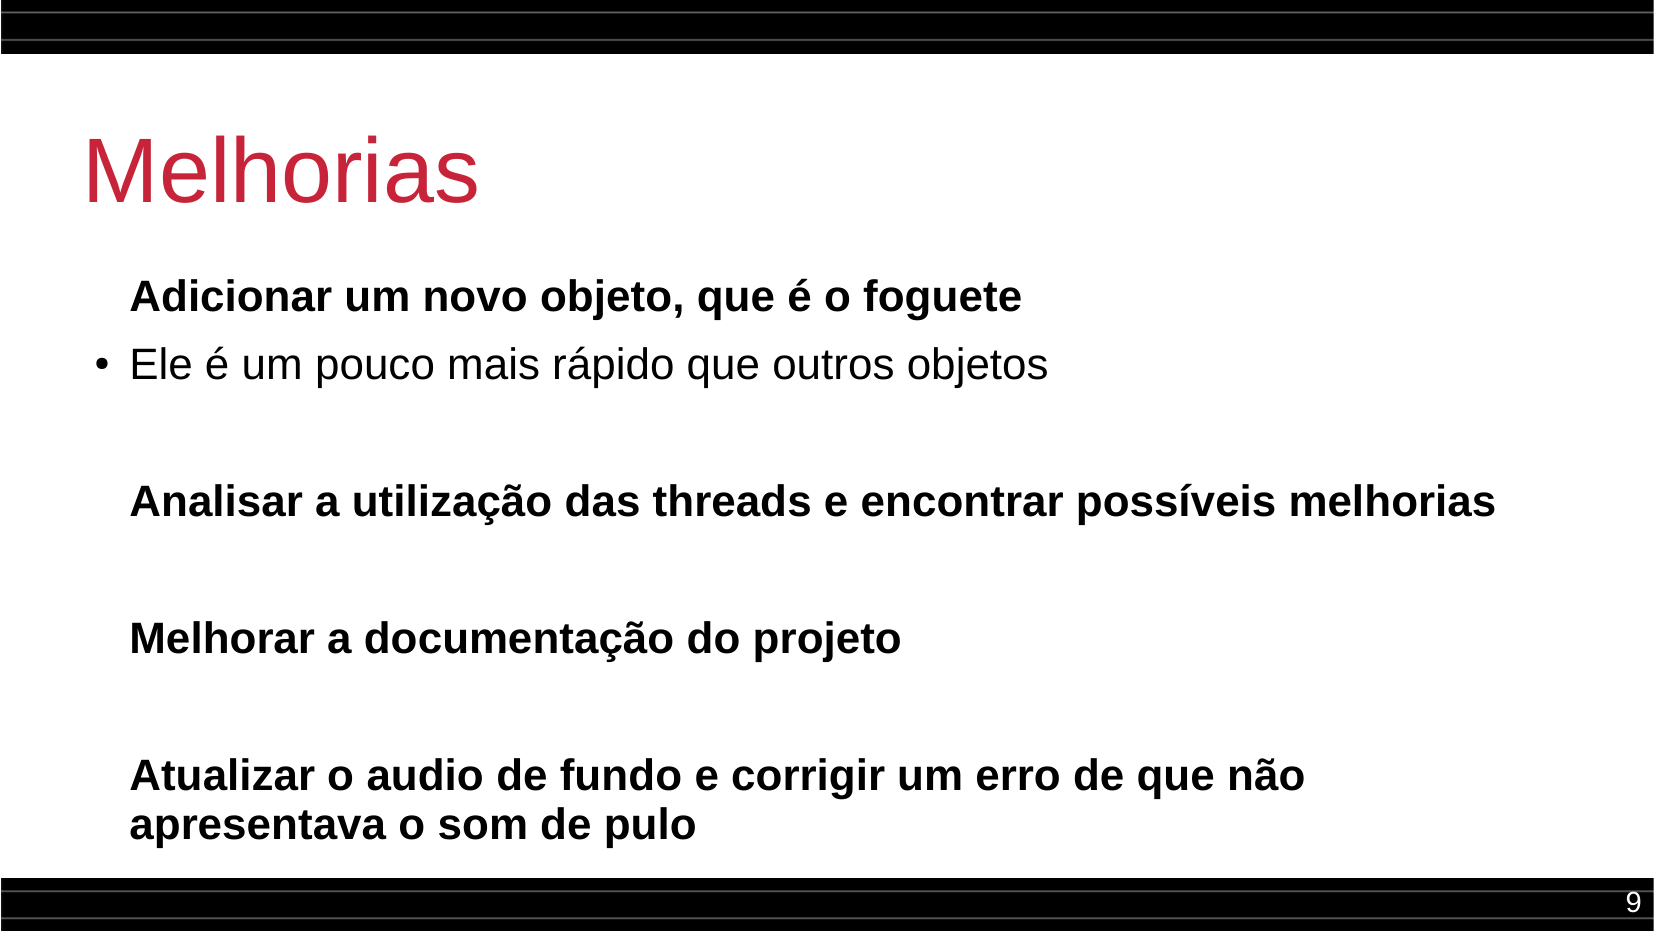

# Melhorias
Adicionar um novo objeto, que é o foguete
Ele é um pouco mais rápido que outros objetos
Analisar a utilização das threads e encontrar possíveis melhorias
Melhorar a documentação do projeto
Atualizar o audio de fundo e corrigir um erro de que não apresentava o som de pulo